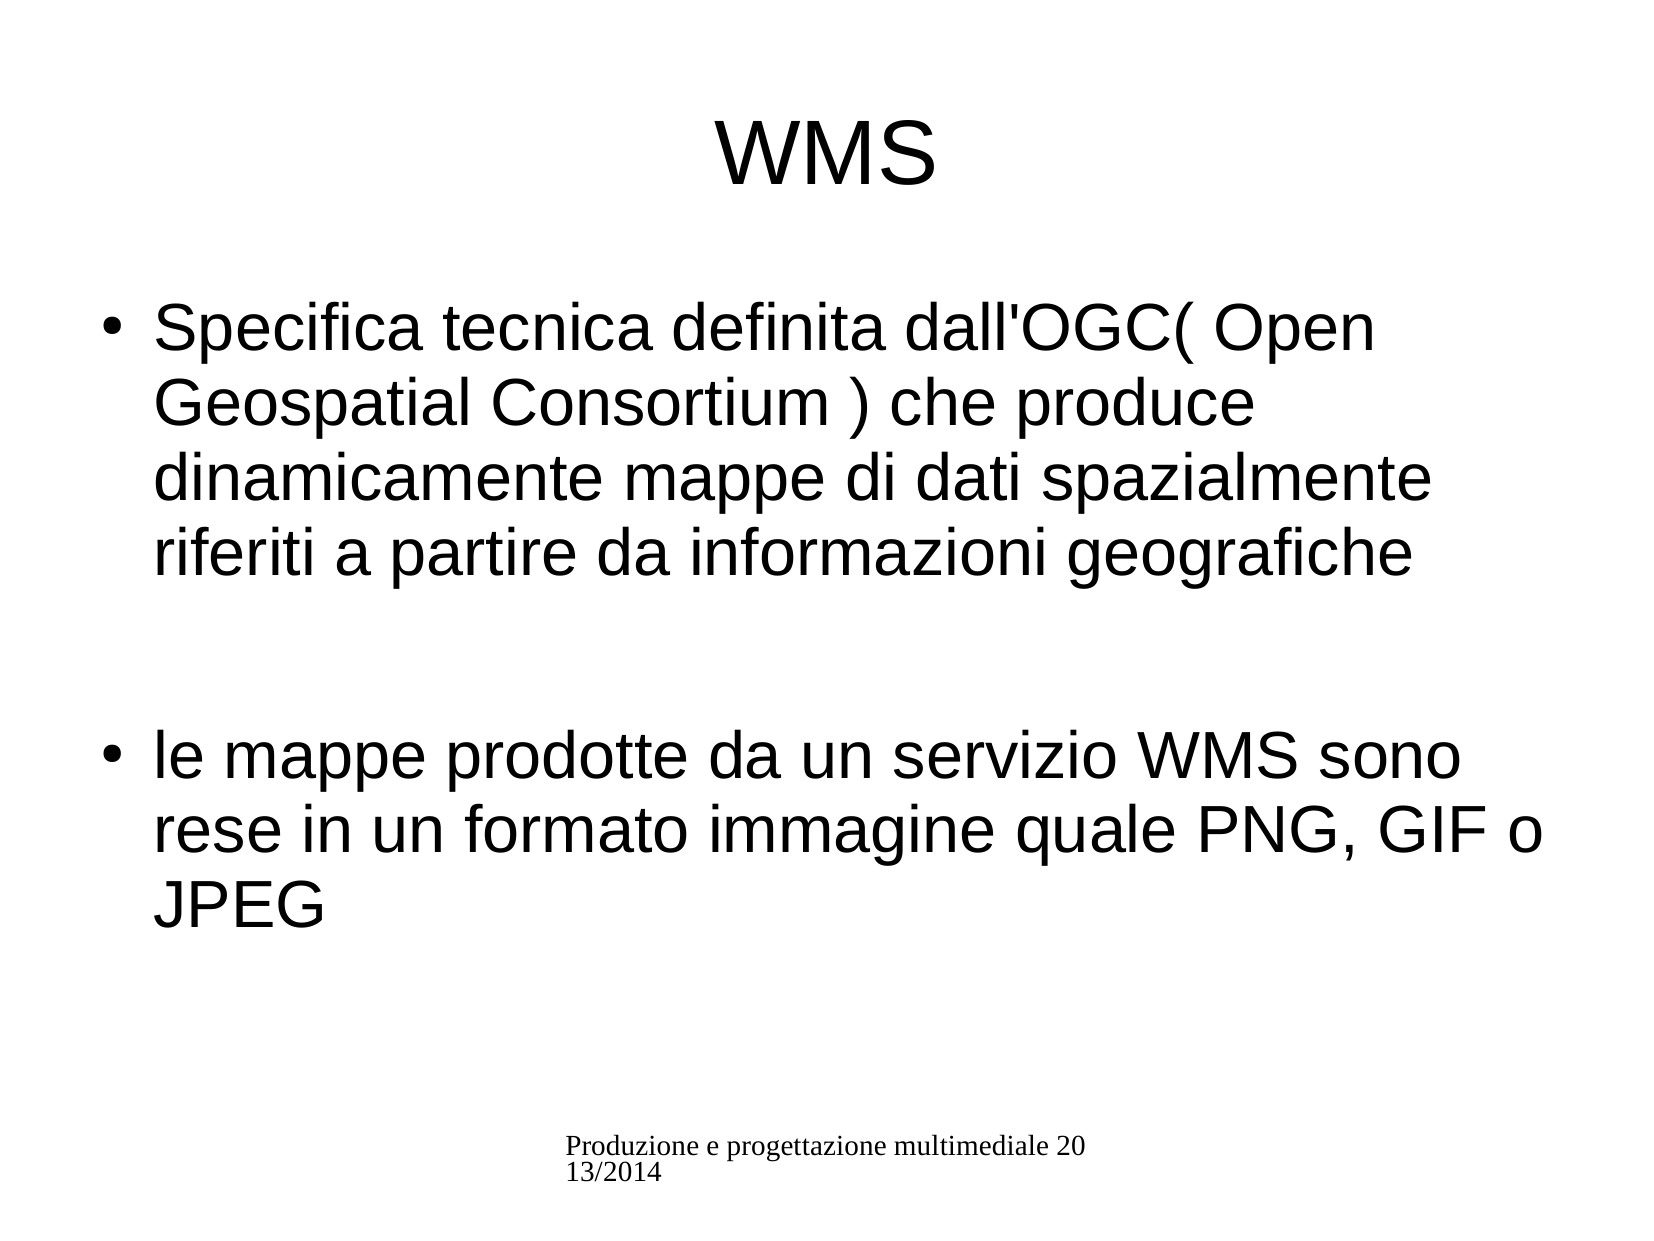

# WMS
Specifica tecnica definita dall'OGC( Open Geospatial Consortium ) che produce dinamicamente mappe di dati spazialmente riferiti a partire da informazioni geografiche
le mappe prodotte da un servizio WMS sono rese in un formato immagine quale PNG, GIF o JPEG
Produzione e progettazione multimediale 2013/2014